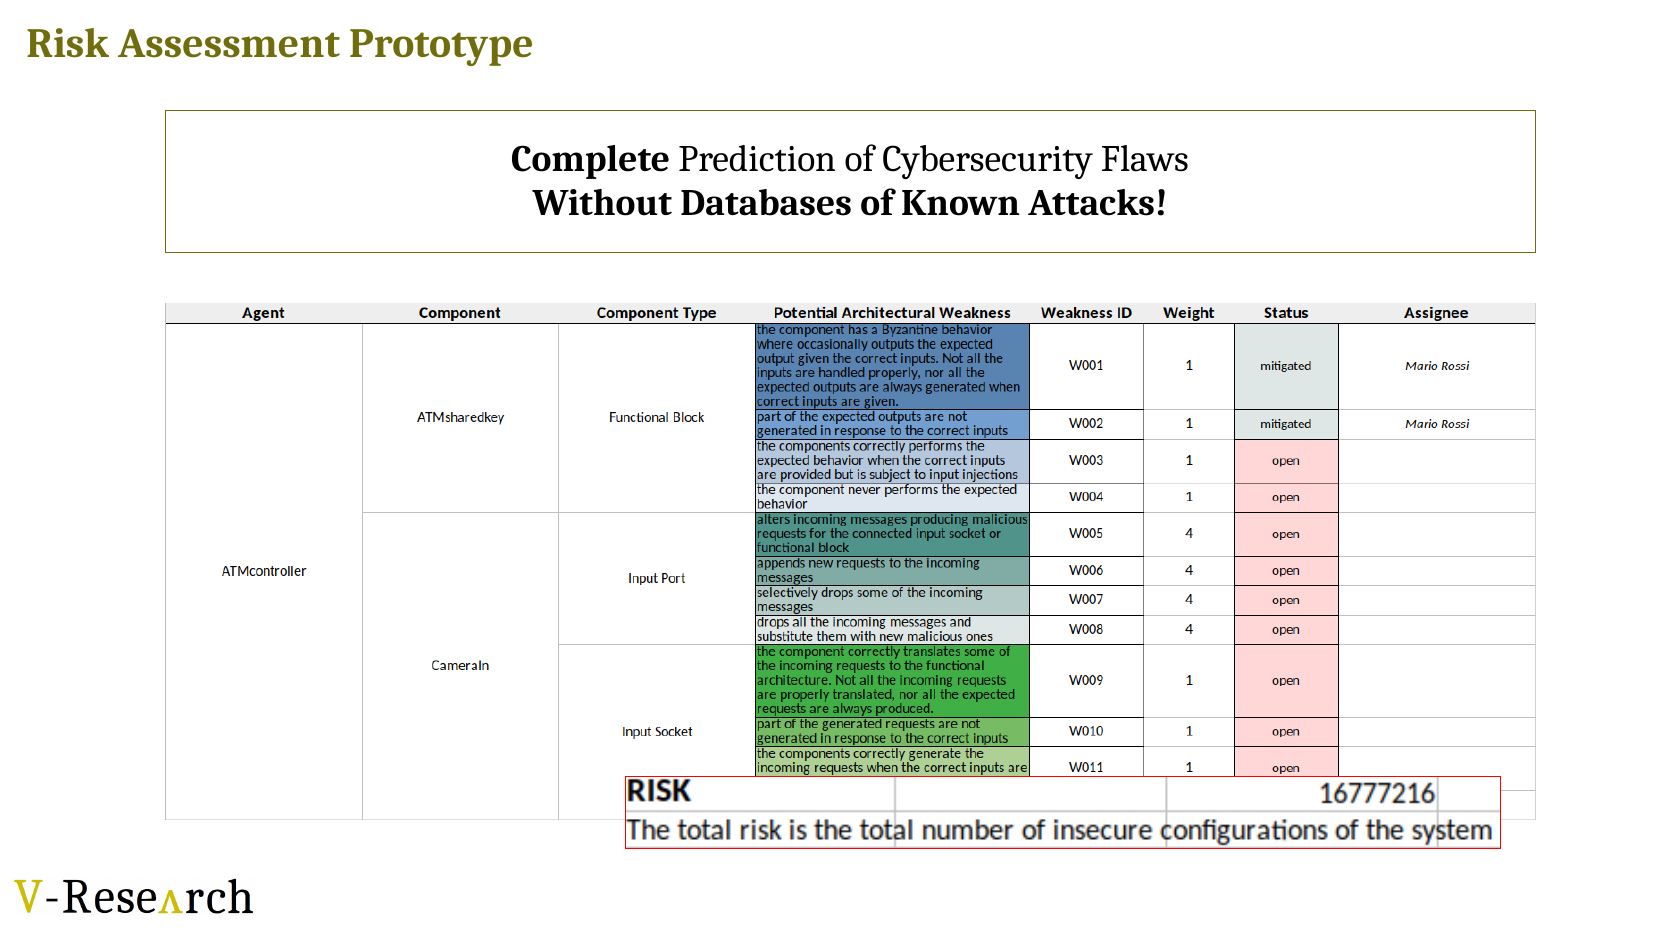

Risk Assessment Prototype
Complete Prediction of Cybersecurity Flaws
Without Databases of Known Attacks!